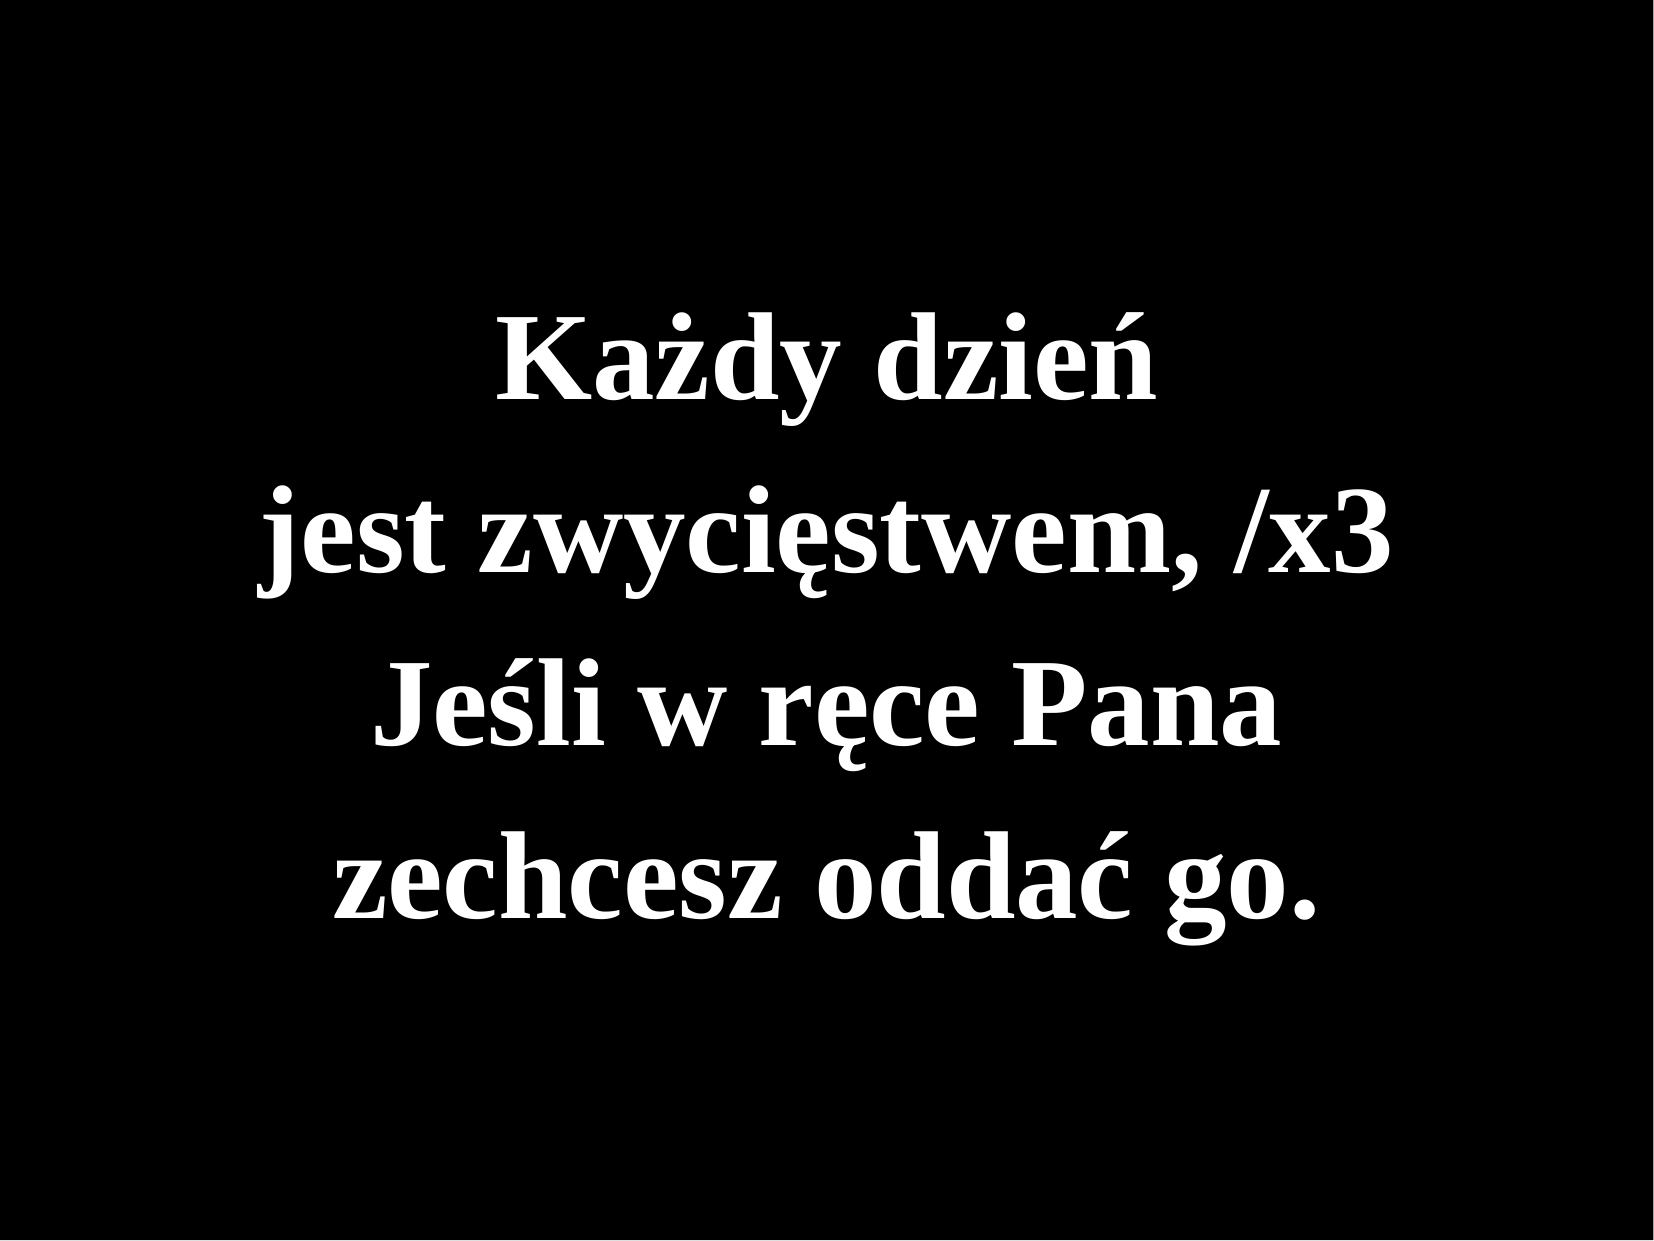

# Każdy dzień ppp jest zwycięstwem, /x3 ppp Jeśli w ręce Pana ppp zechcesz oddać go.